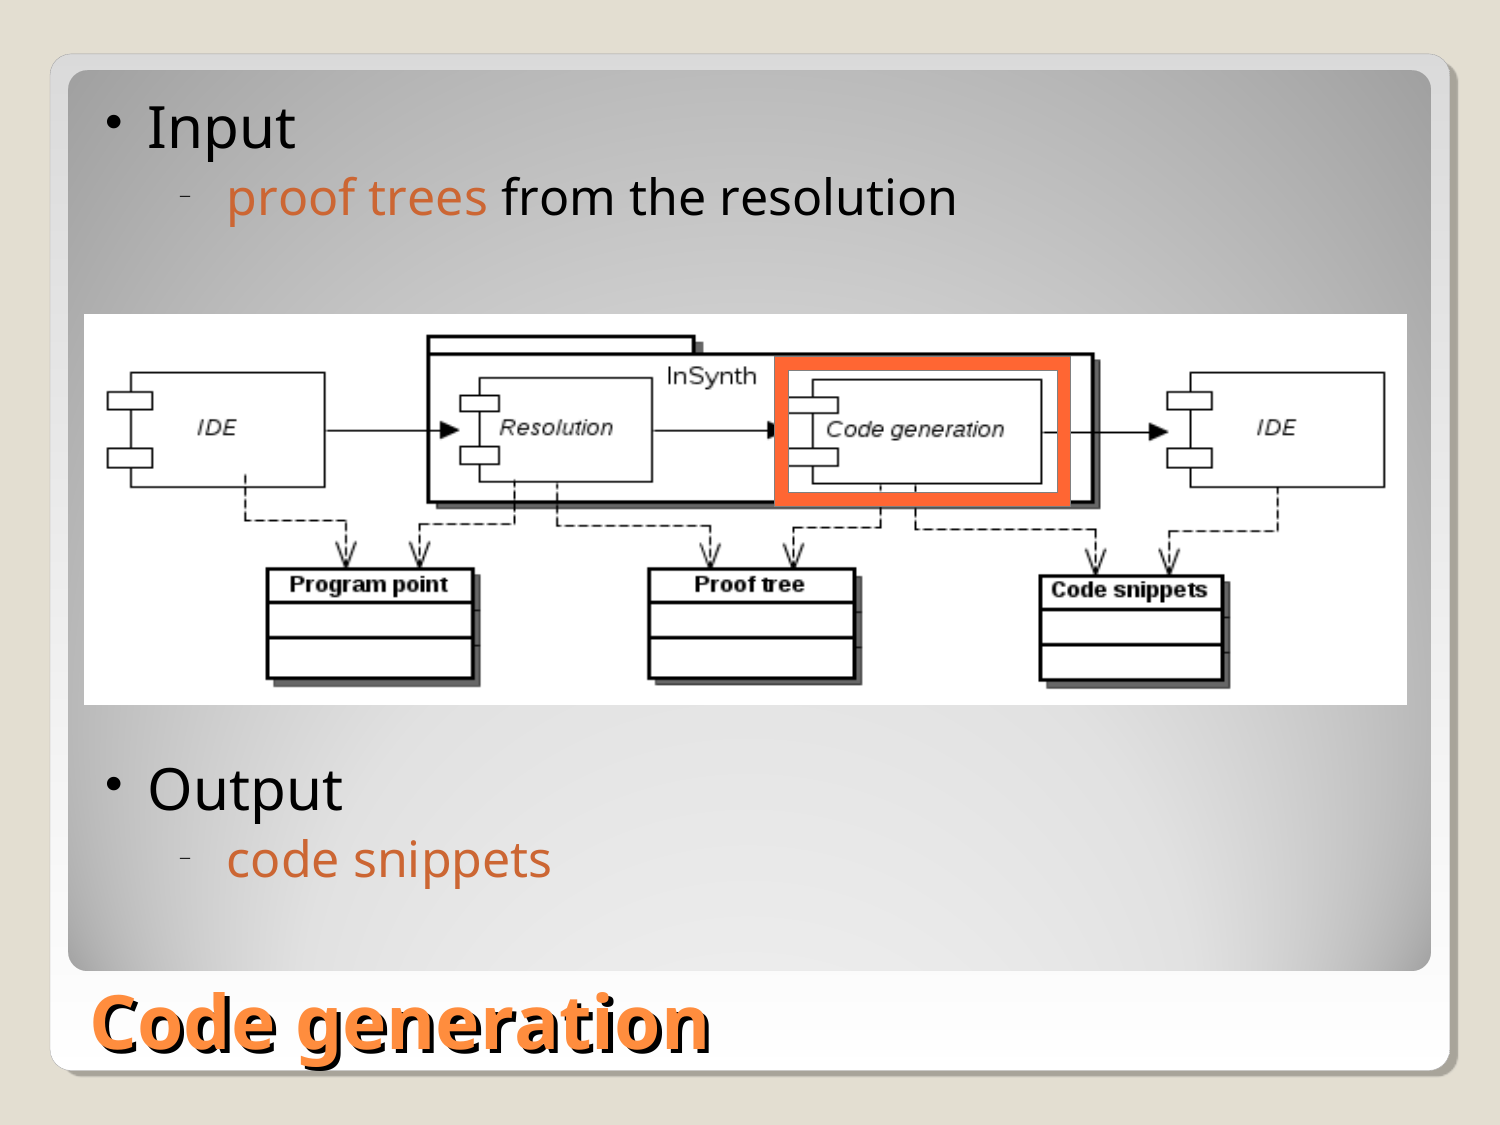

Input
proof trees from the resolution
Output
code snippets
Code generation